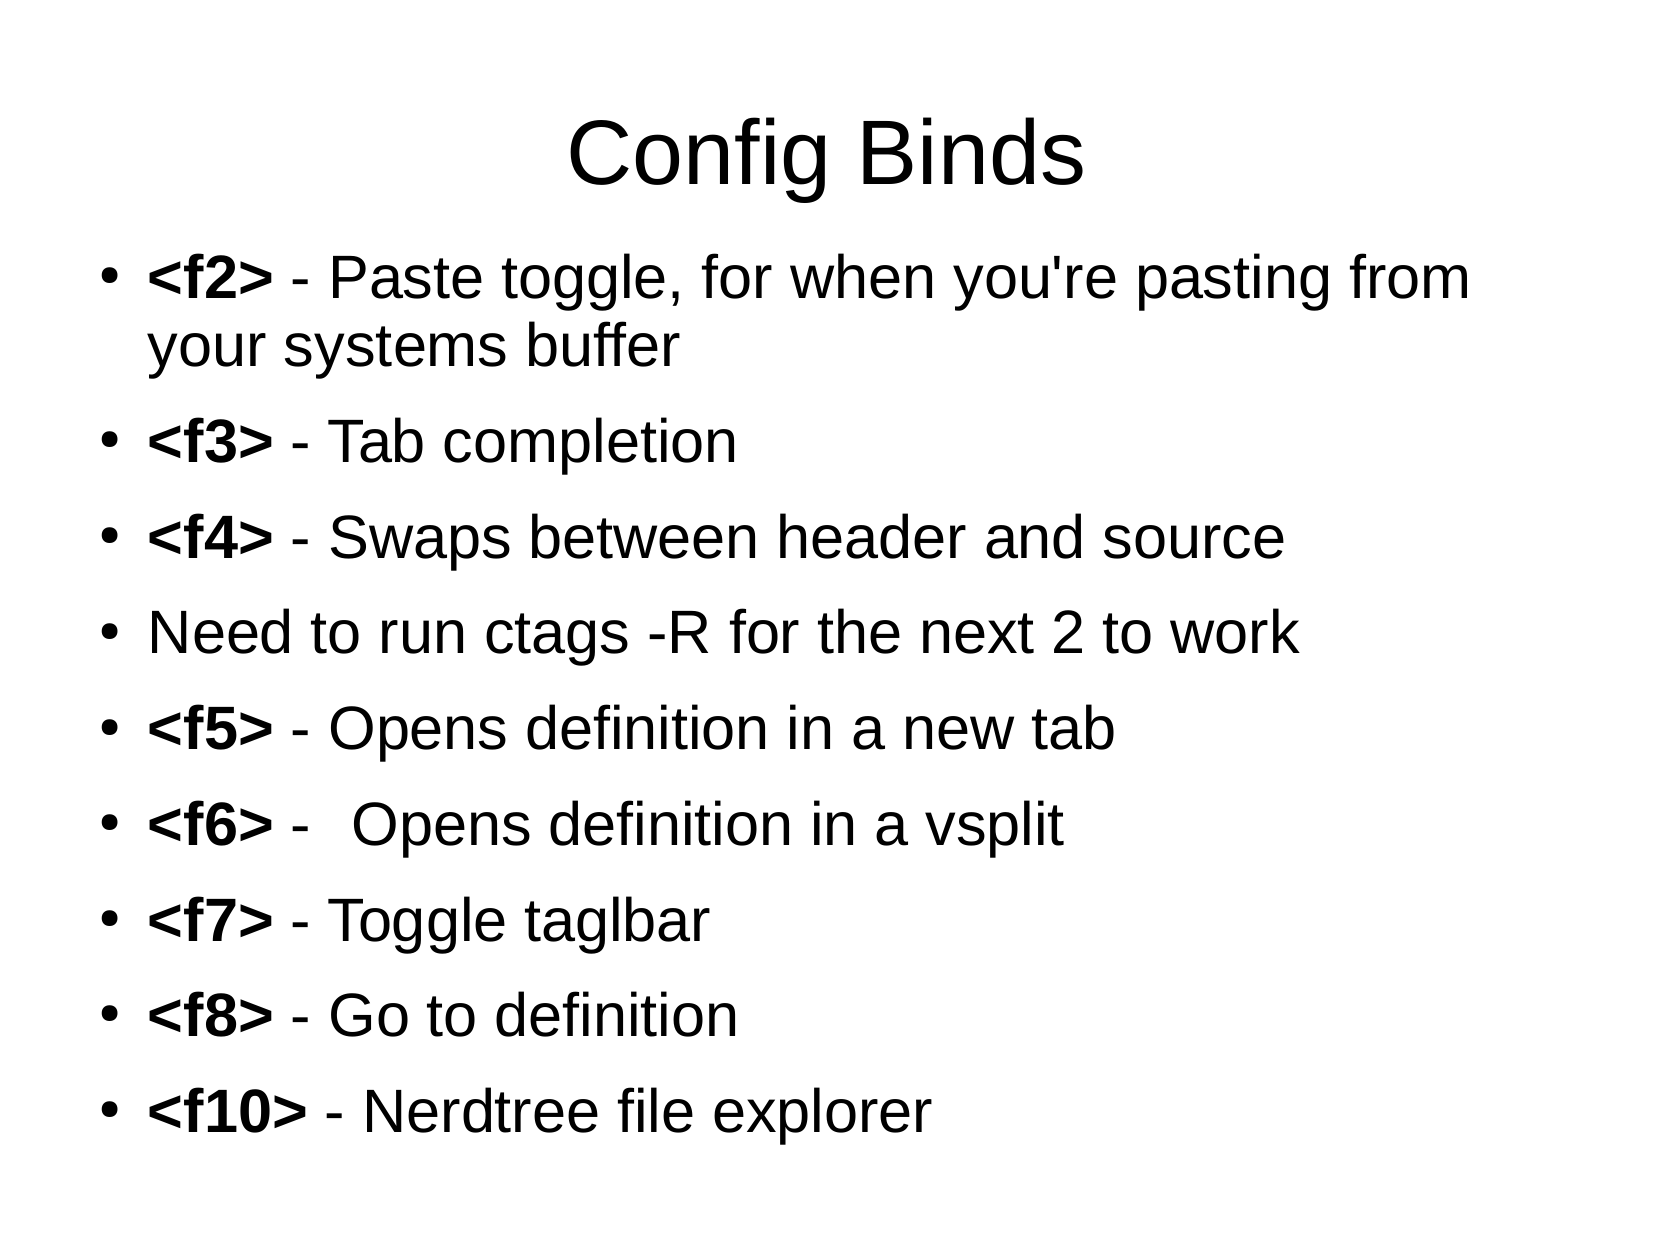

# Config Binds
<f2> - Paste toggle, for when you're pasting from your systems buffer
<f3> - Tab completion
<f4> - Swaps between header and source
Need to run ctags -R for the next 2 to work
<f5> - Opens definition in a new tab
<f6> - 	Opens definition in a vsplit
<f7> - Toggle taglbar
<f8> - Go to definition
<f10> - Nerdtree file explorer